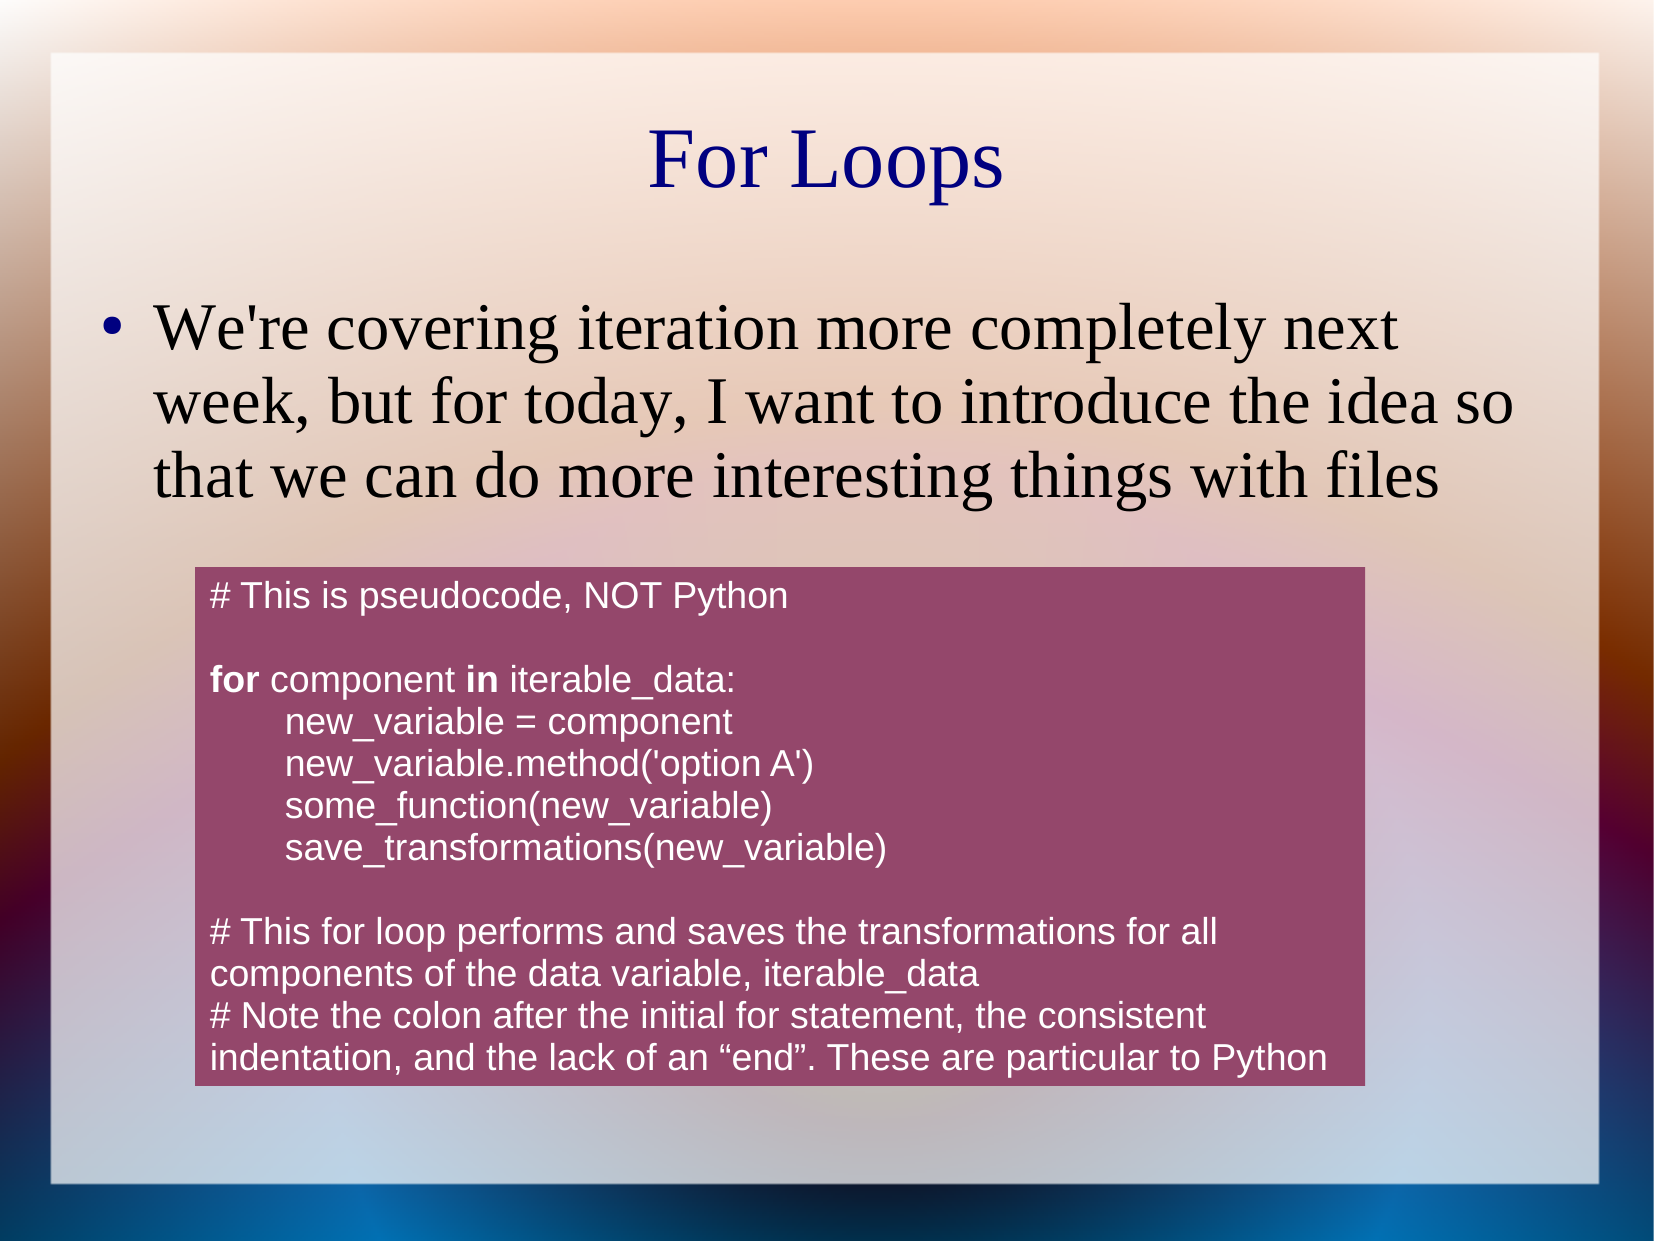

# For Loops
We're covering iteration more completely next week, but for today, I want to introduce the idea so that we can do more interesting things with files
# This is pseudocode, NOT Python
for component in iterable_data:
	new_variable = component
	new_variable.method('option A')
	some_function(new_variable)
	save_transformations(new_variable)
# This for loop performs and saves the transformations for all components of the data variable, iterable_data
# Note the colon after the initial for statement, the consistent indentation, and the lack of an “end”. These are particular to Python